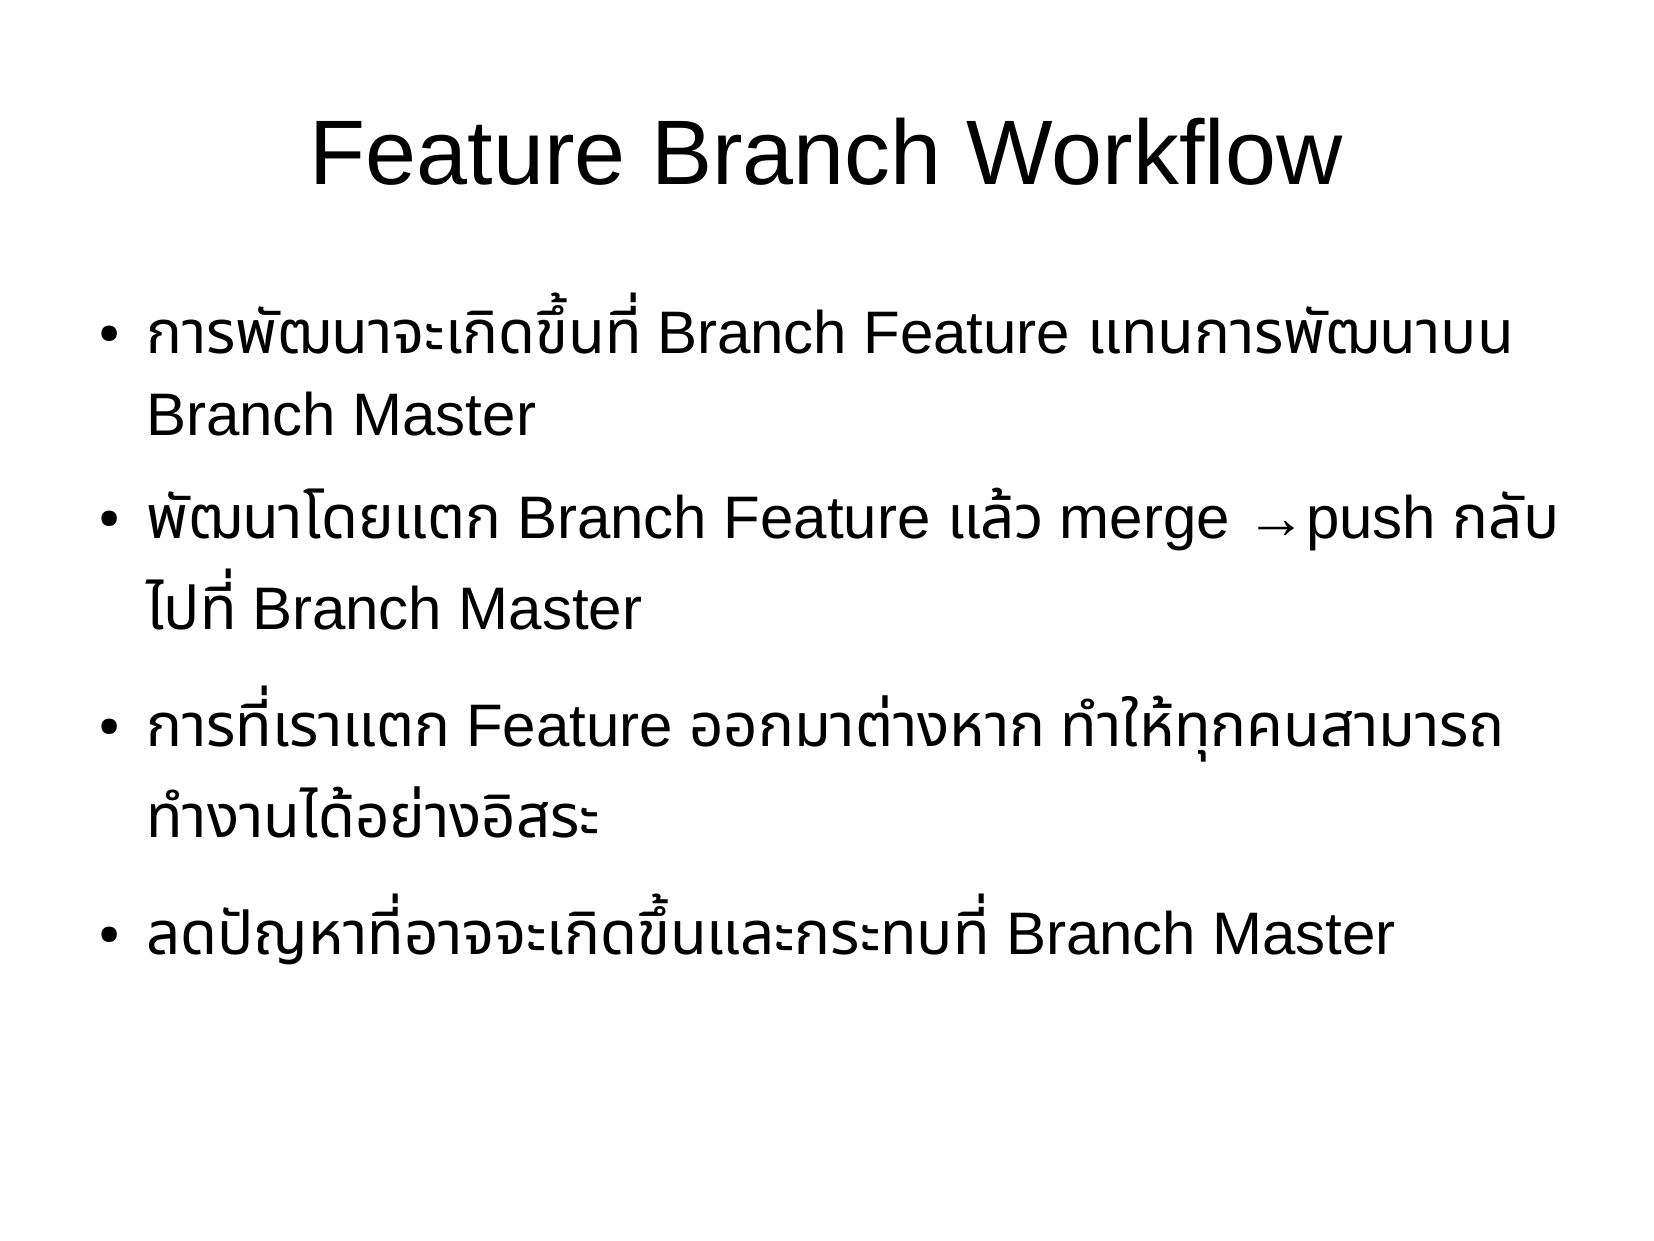

# Feature Branch Workflow
การพัฒนาจะเกิดขึ้นที่ Branch Feature แทนการพัฒนาบน Branch Master
พัฒนาโดยแตก Branch Feature แล้ว merge →push กลับไปที่ Branch Master
การที่เราแตก Feature ออกมาต่างหาก ทำให้ทุกคนสามารถทำงานได้อย่างอิสระ
ลดปัญหาที่อาจจะเกิดขึ้นและกระทบที่ Branch Master